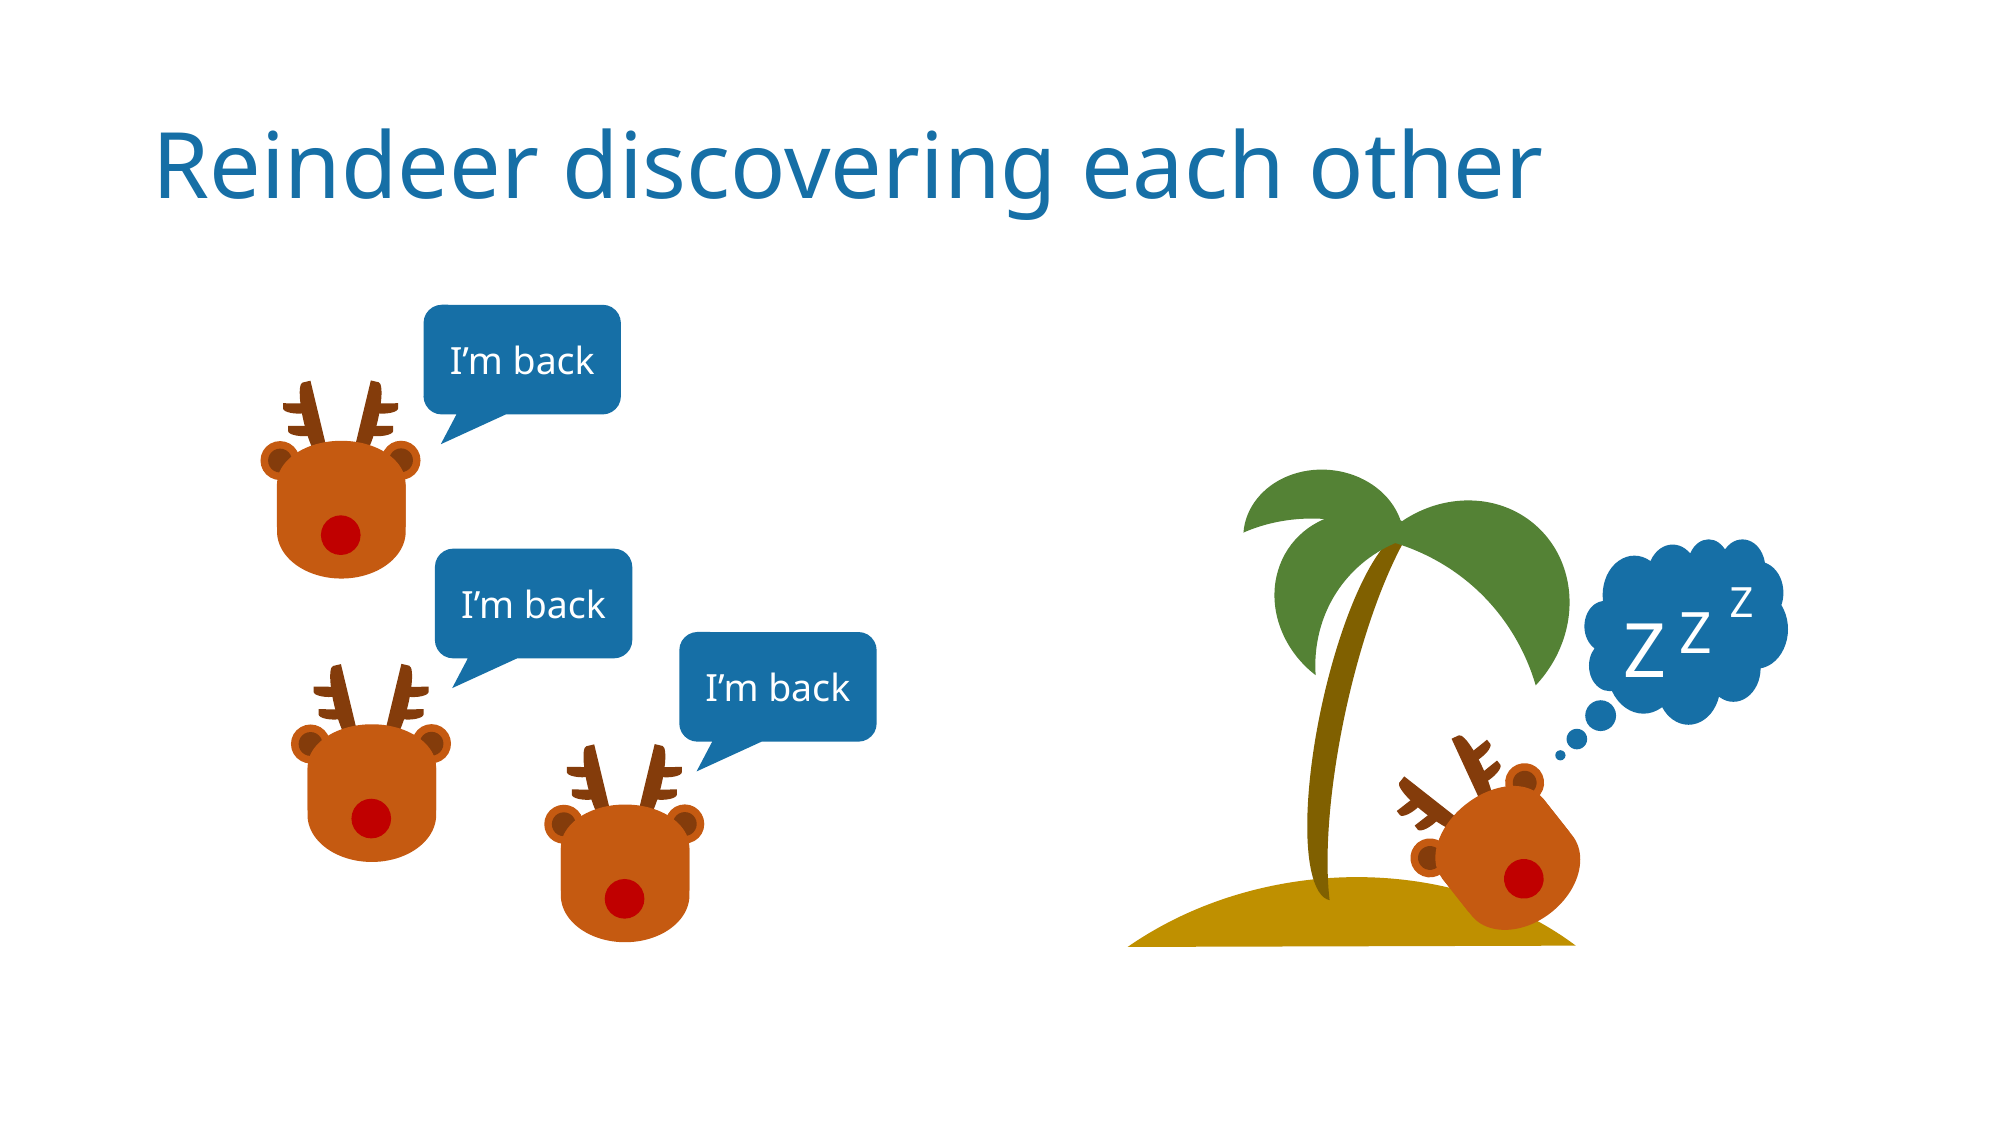

# Reindeer discovering each other
I’m back
I’m back
Z
Z
Z
I’m back